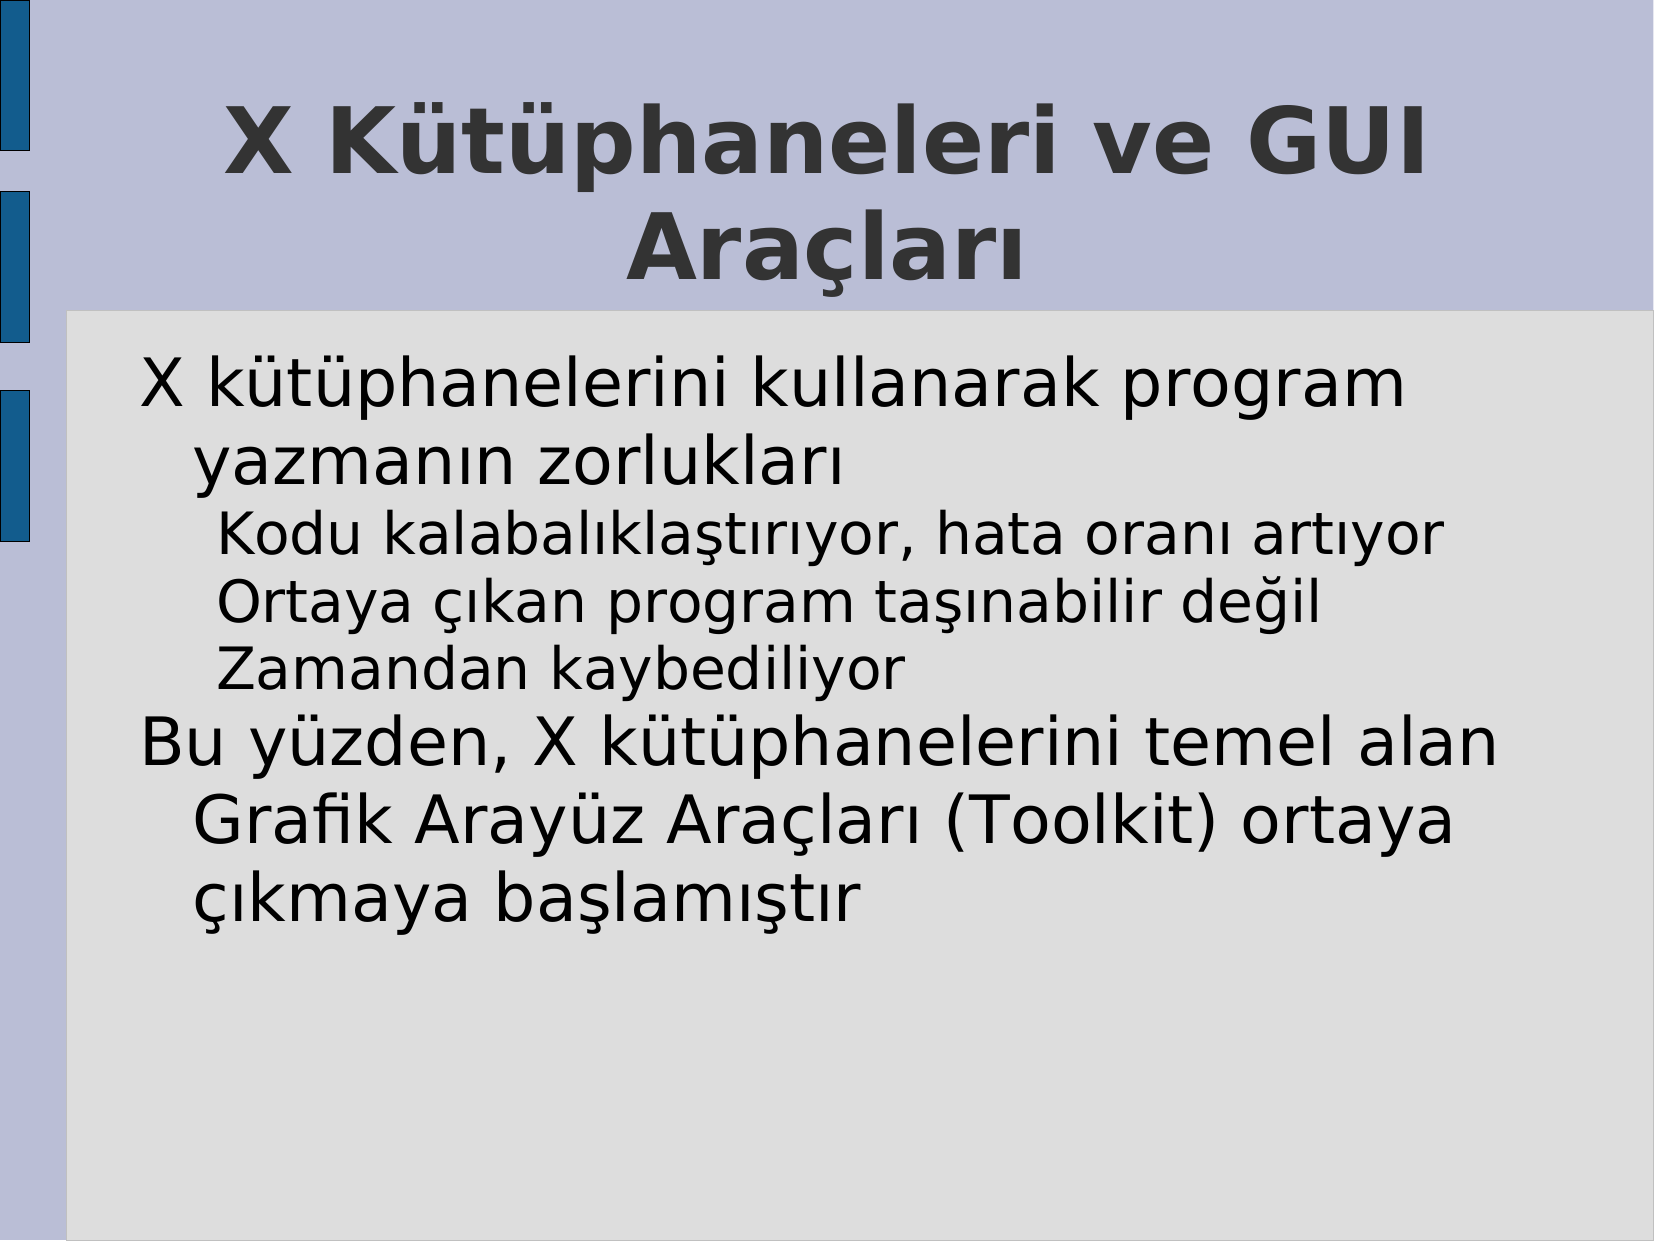

# X Kütüphaneleri ve GUI Araçları
X kütüphanelerini kullanarak program yazmanın zorlukları
Kodu kalabalıklaştırıyor, hata oranı artıyor
Ortaya çıkan program taşınabilir değil
Zamandan kaybediliyor
Bu yüzden, X kütüphanelerini temel alan Grafik Arayüz Araçları (Toolkit) ortaya çıkmaya başlamıştır